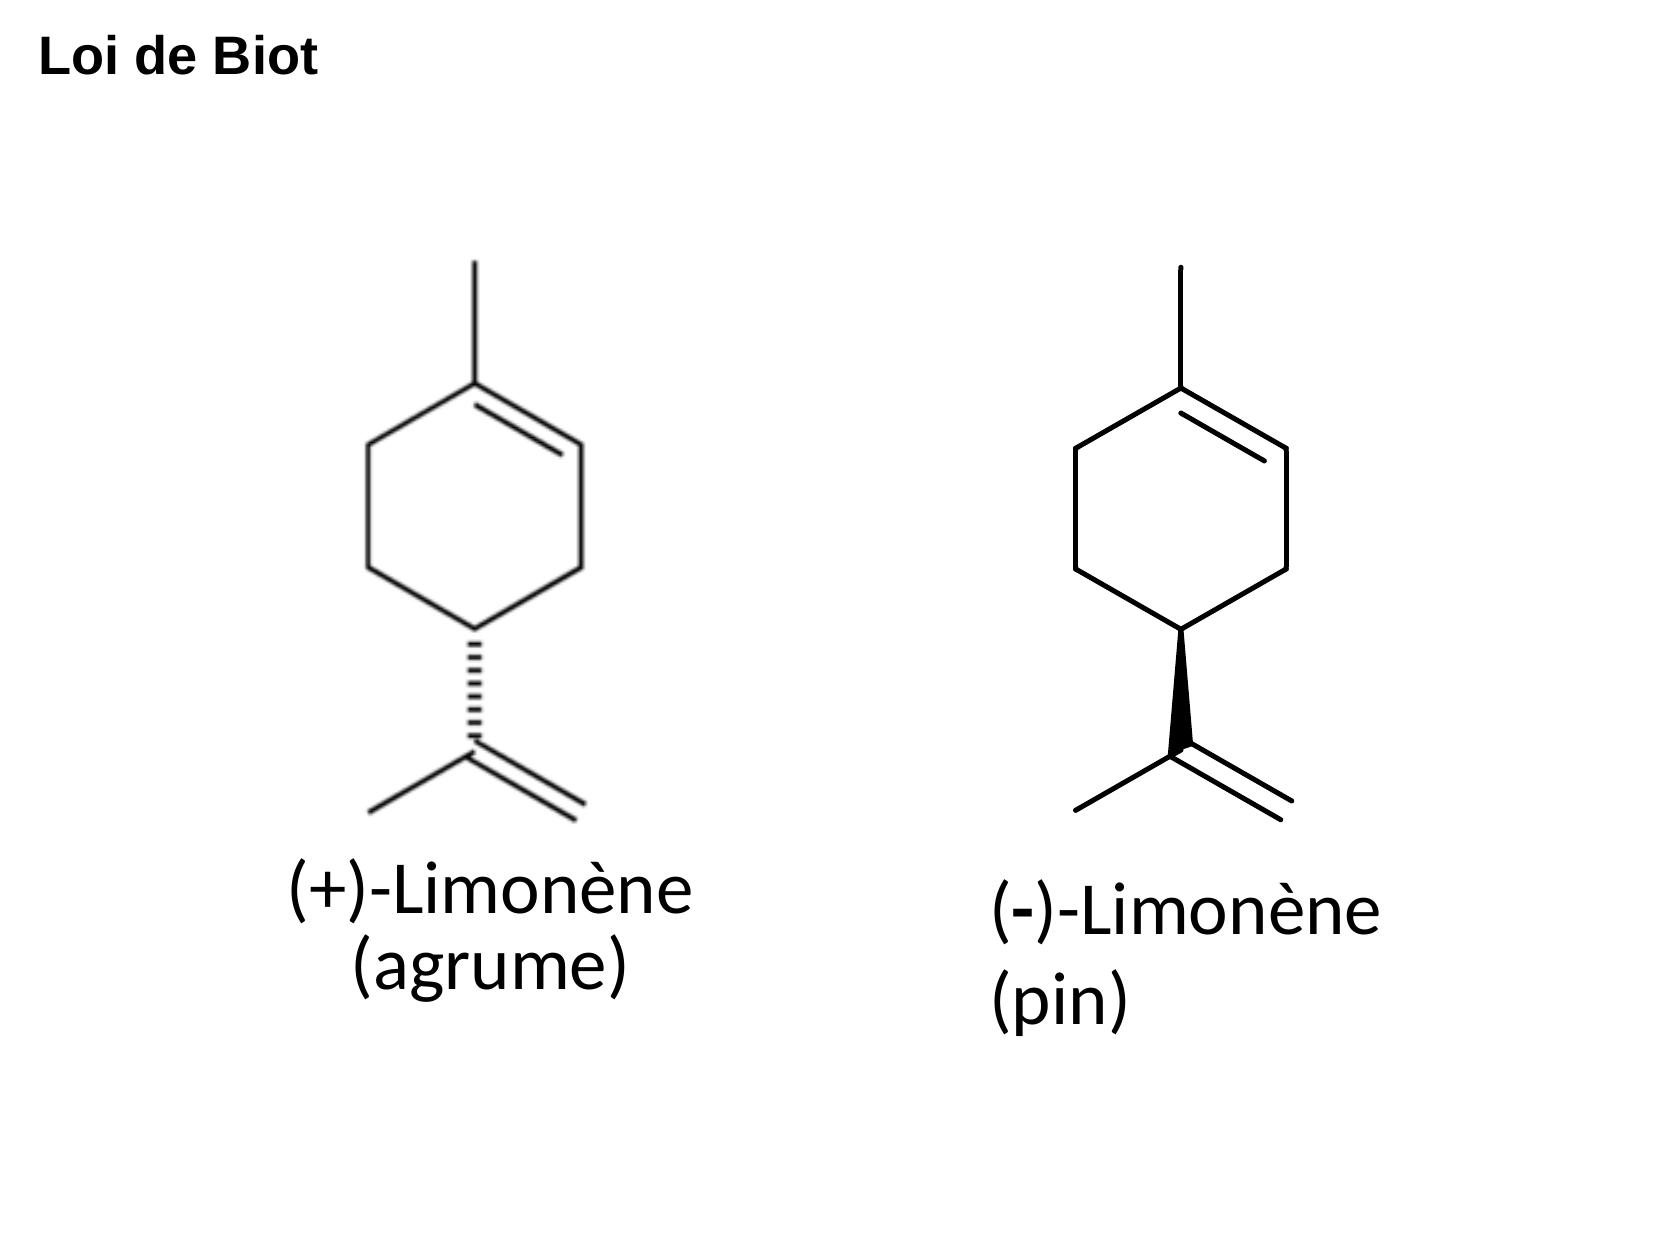

Loi de Biot
(+)-Limonène
(agrume)
(-)-Limonène
(pin)